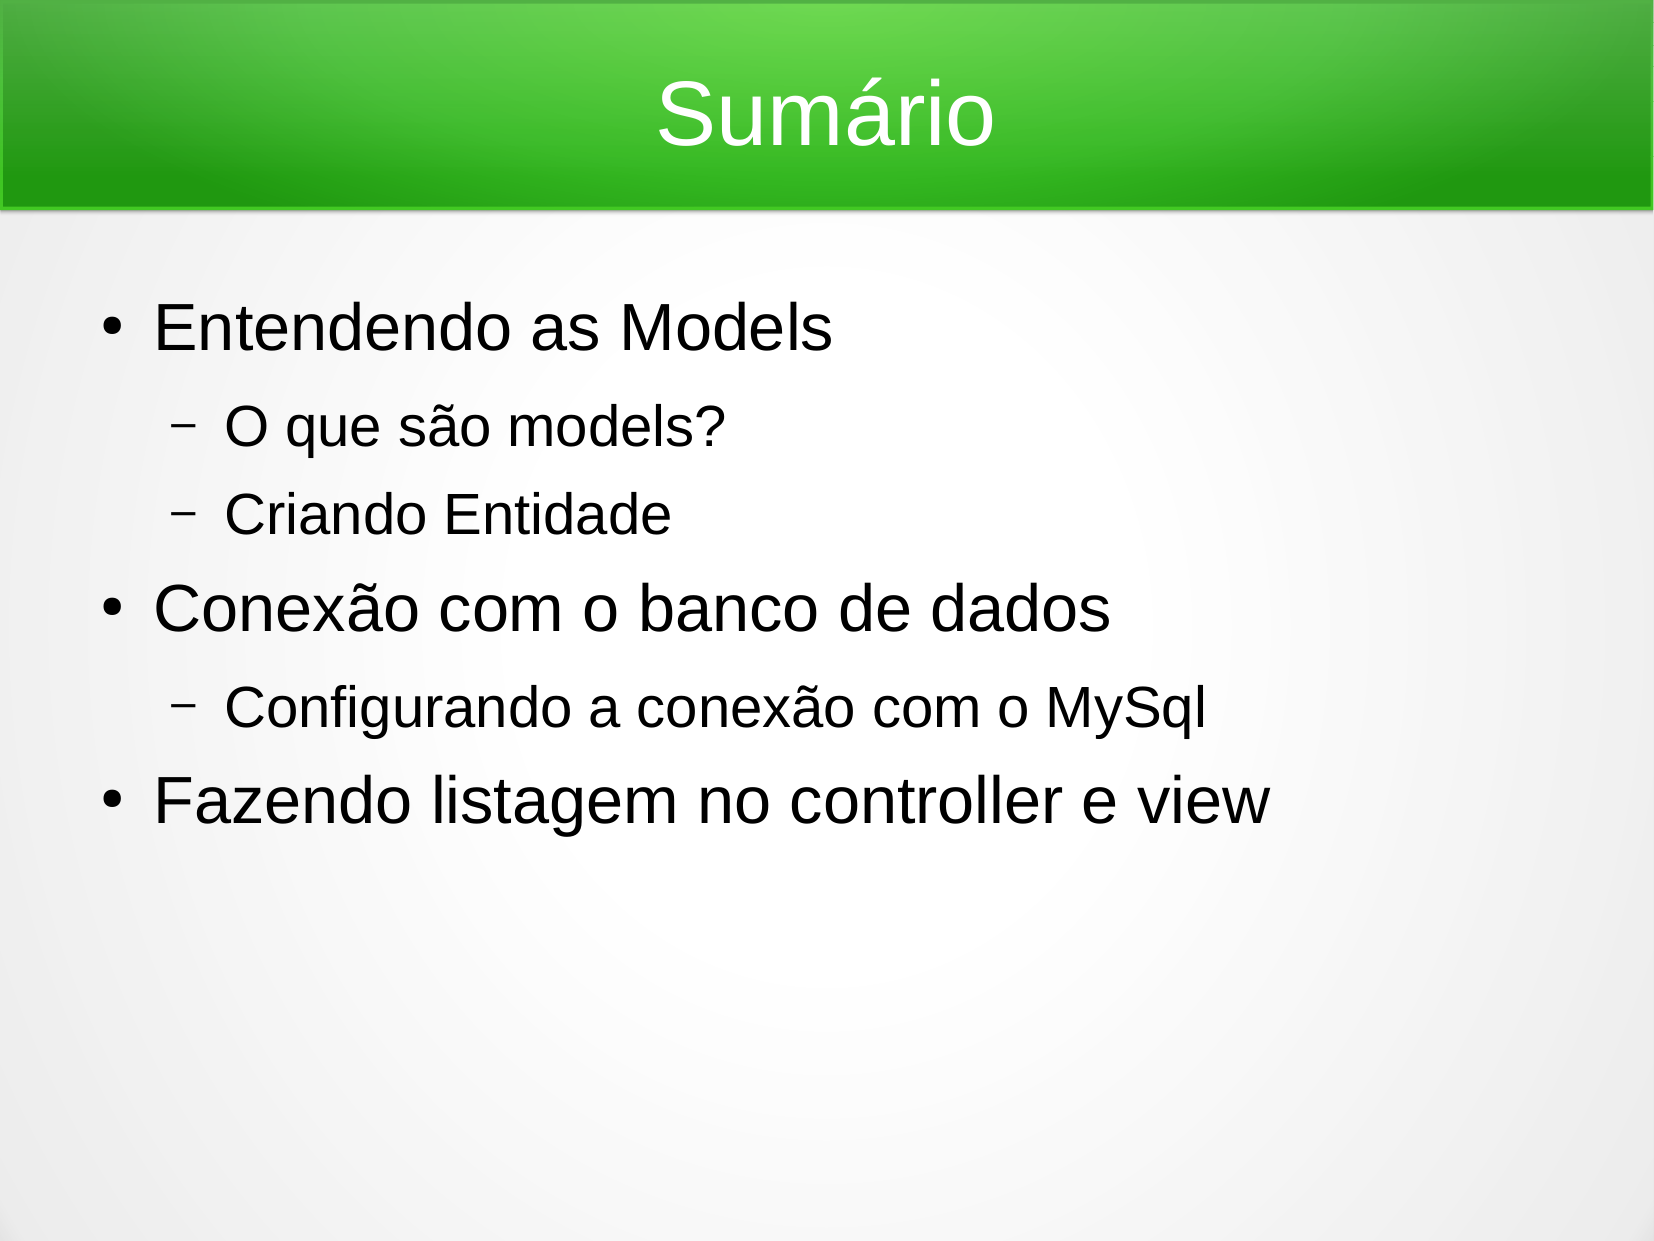

# Sumário
Entendendo as Models
O que são models?
Criando Entidade
Conexão com o banco de dados
Configurando a conexão com o MySql
Fazendo listagem no controller e view